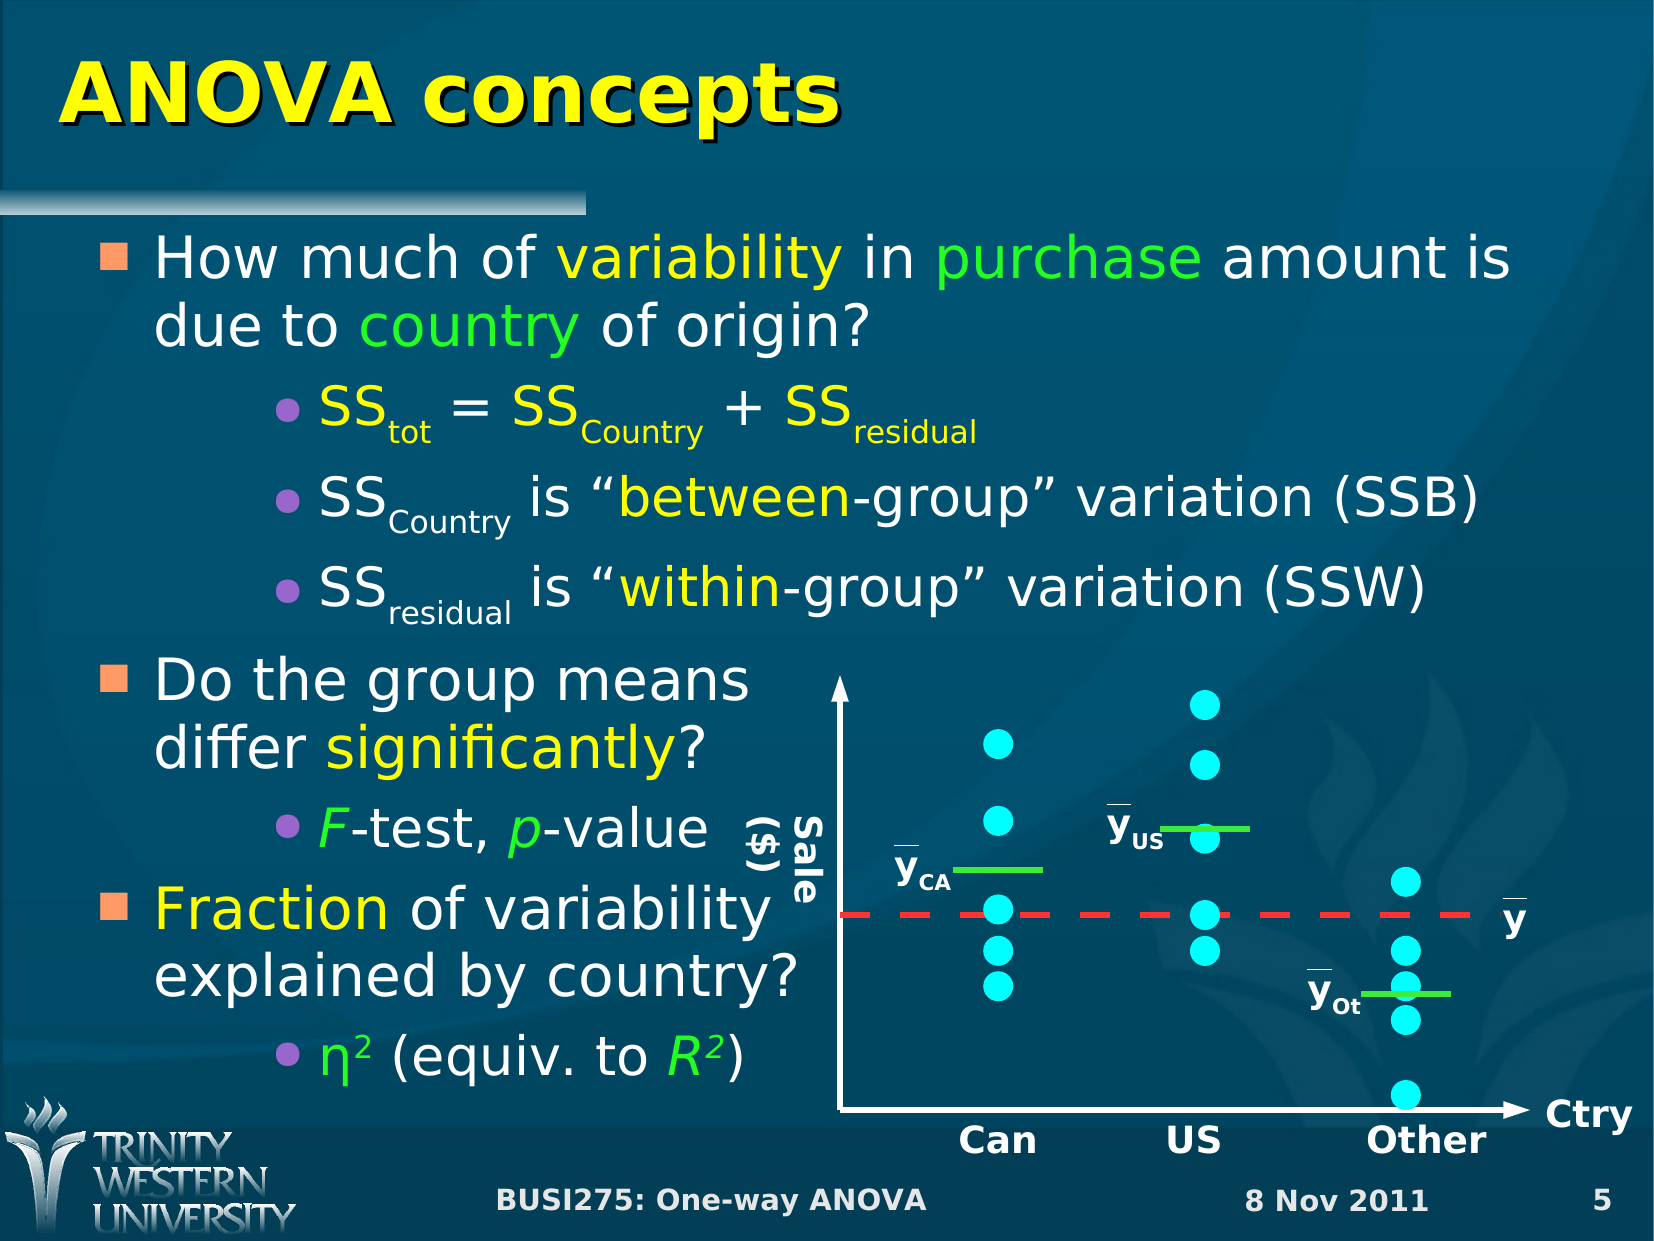

# ANOVA concepts
How much of variability in purchase amount is due to country of origin?
SStot = SSCountry + SSresidual
SSCountry is “between-group” variation (SSB)
SSresidual is “within-group” variation (SSW)
Do the group means
differ significantly?
F-test, p-value
Fraction of variability
explained by country?
η2 (equiv. to R2)
Sale ($)
yUS
yCA
y
yOt
Ctry
Can
US
Other
BUSI275: One-way ANOVA
8 Nov 2011
5